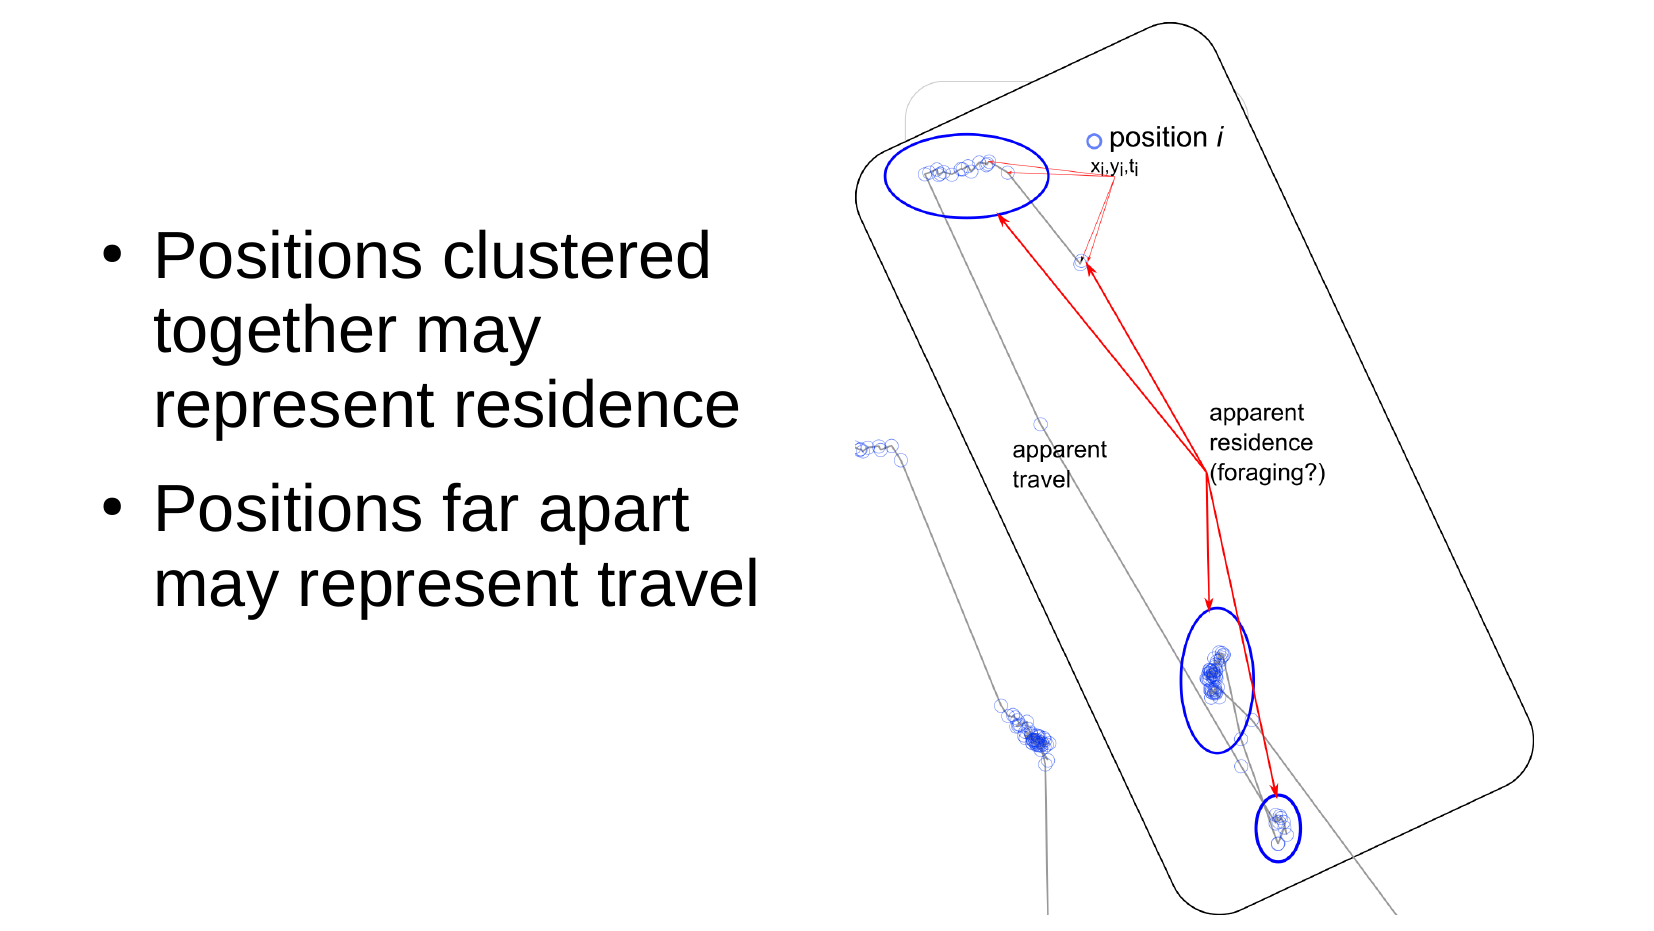

#
Positions clustered together may represent residence
Positions far apart may represent travel